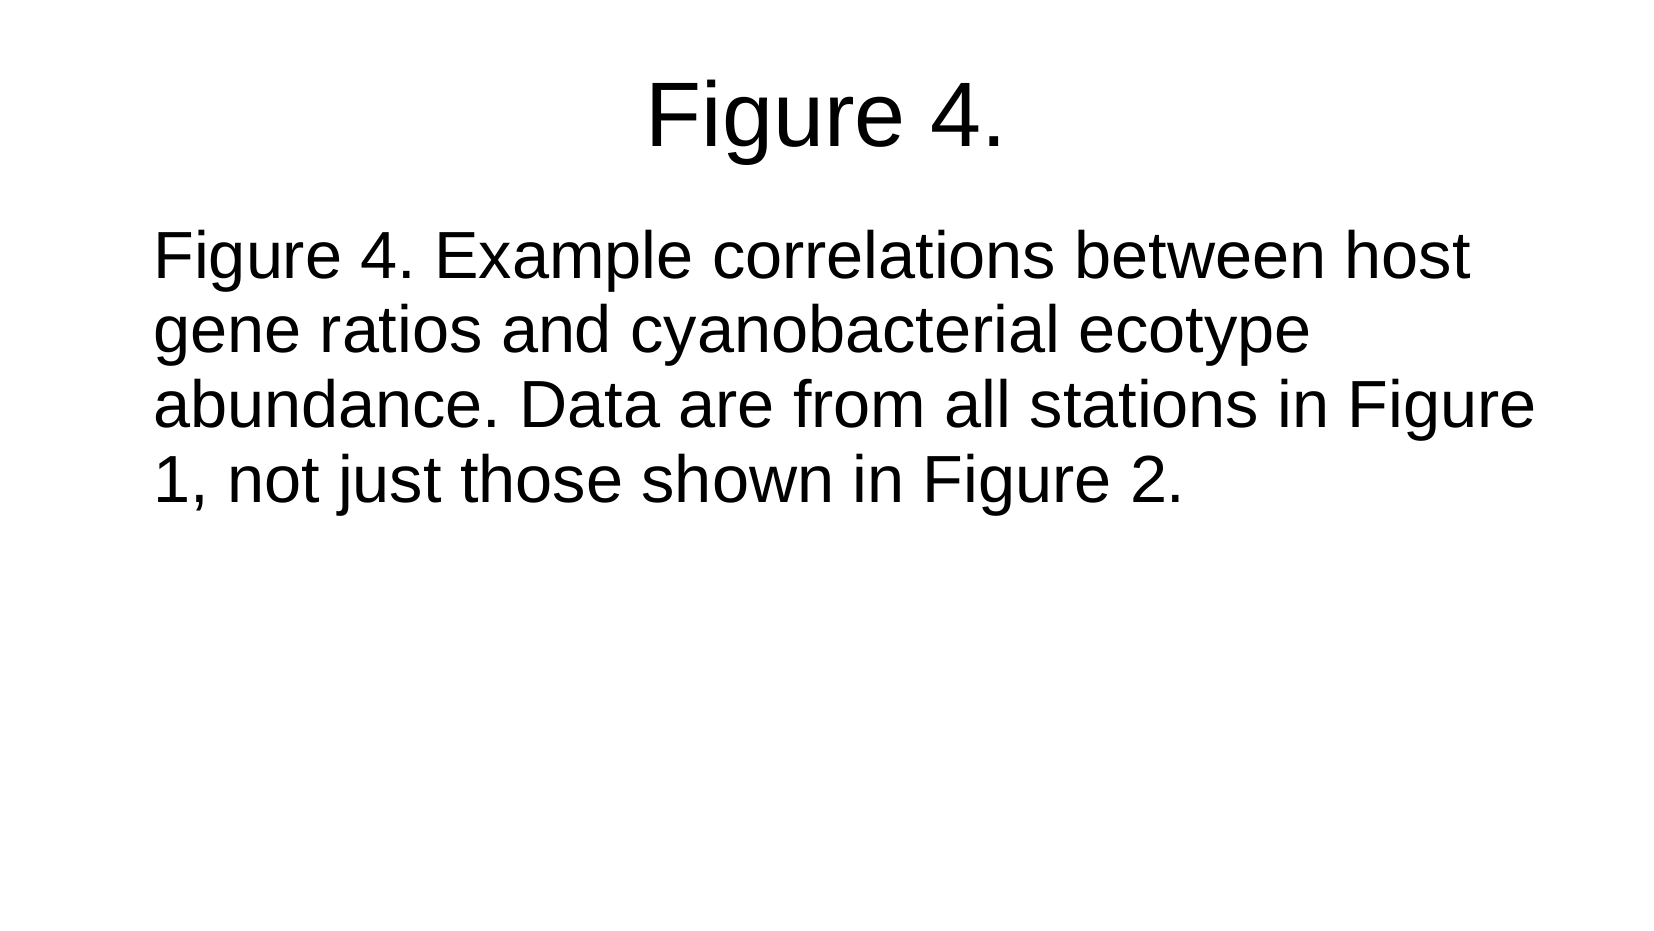

# Figure 4.
Figure 4. Example correlations between host gene ratios and cyanobacterial ecotype abundance. Data are from all stations in Figure 1, not just those shown in Figure 2.